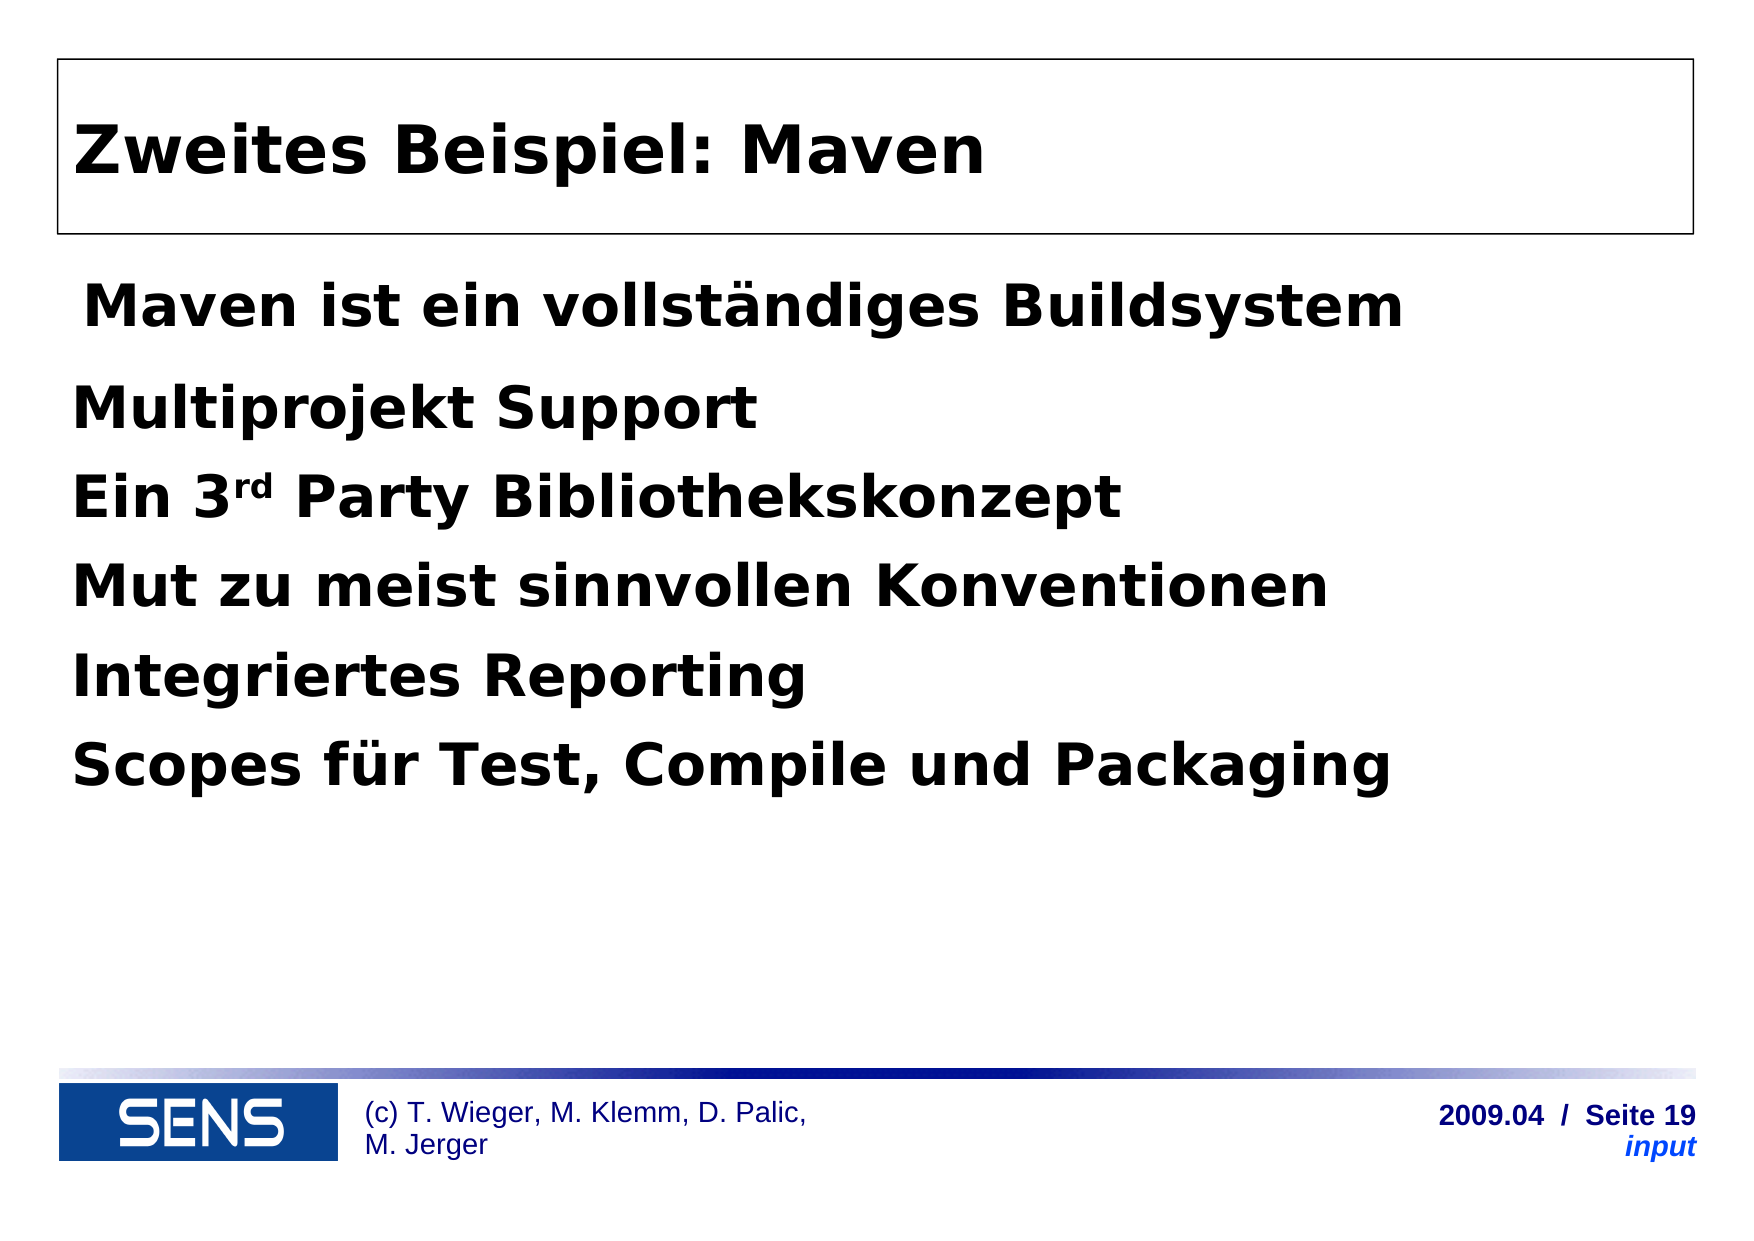

# Zweites Beispiel: Maven
Maven ist ein vollständiges Buildsystem
Multiprojekt Support
Ein 3rd Party Bibliothekskonzept
Mut zu meist sinnvollen Konventionen
Integriertes Reporting
Scopes für Test, Compile und Packaging